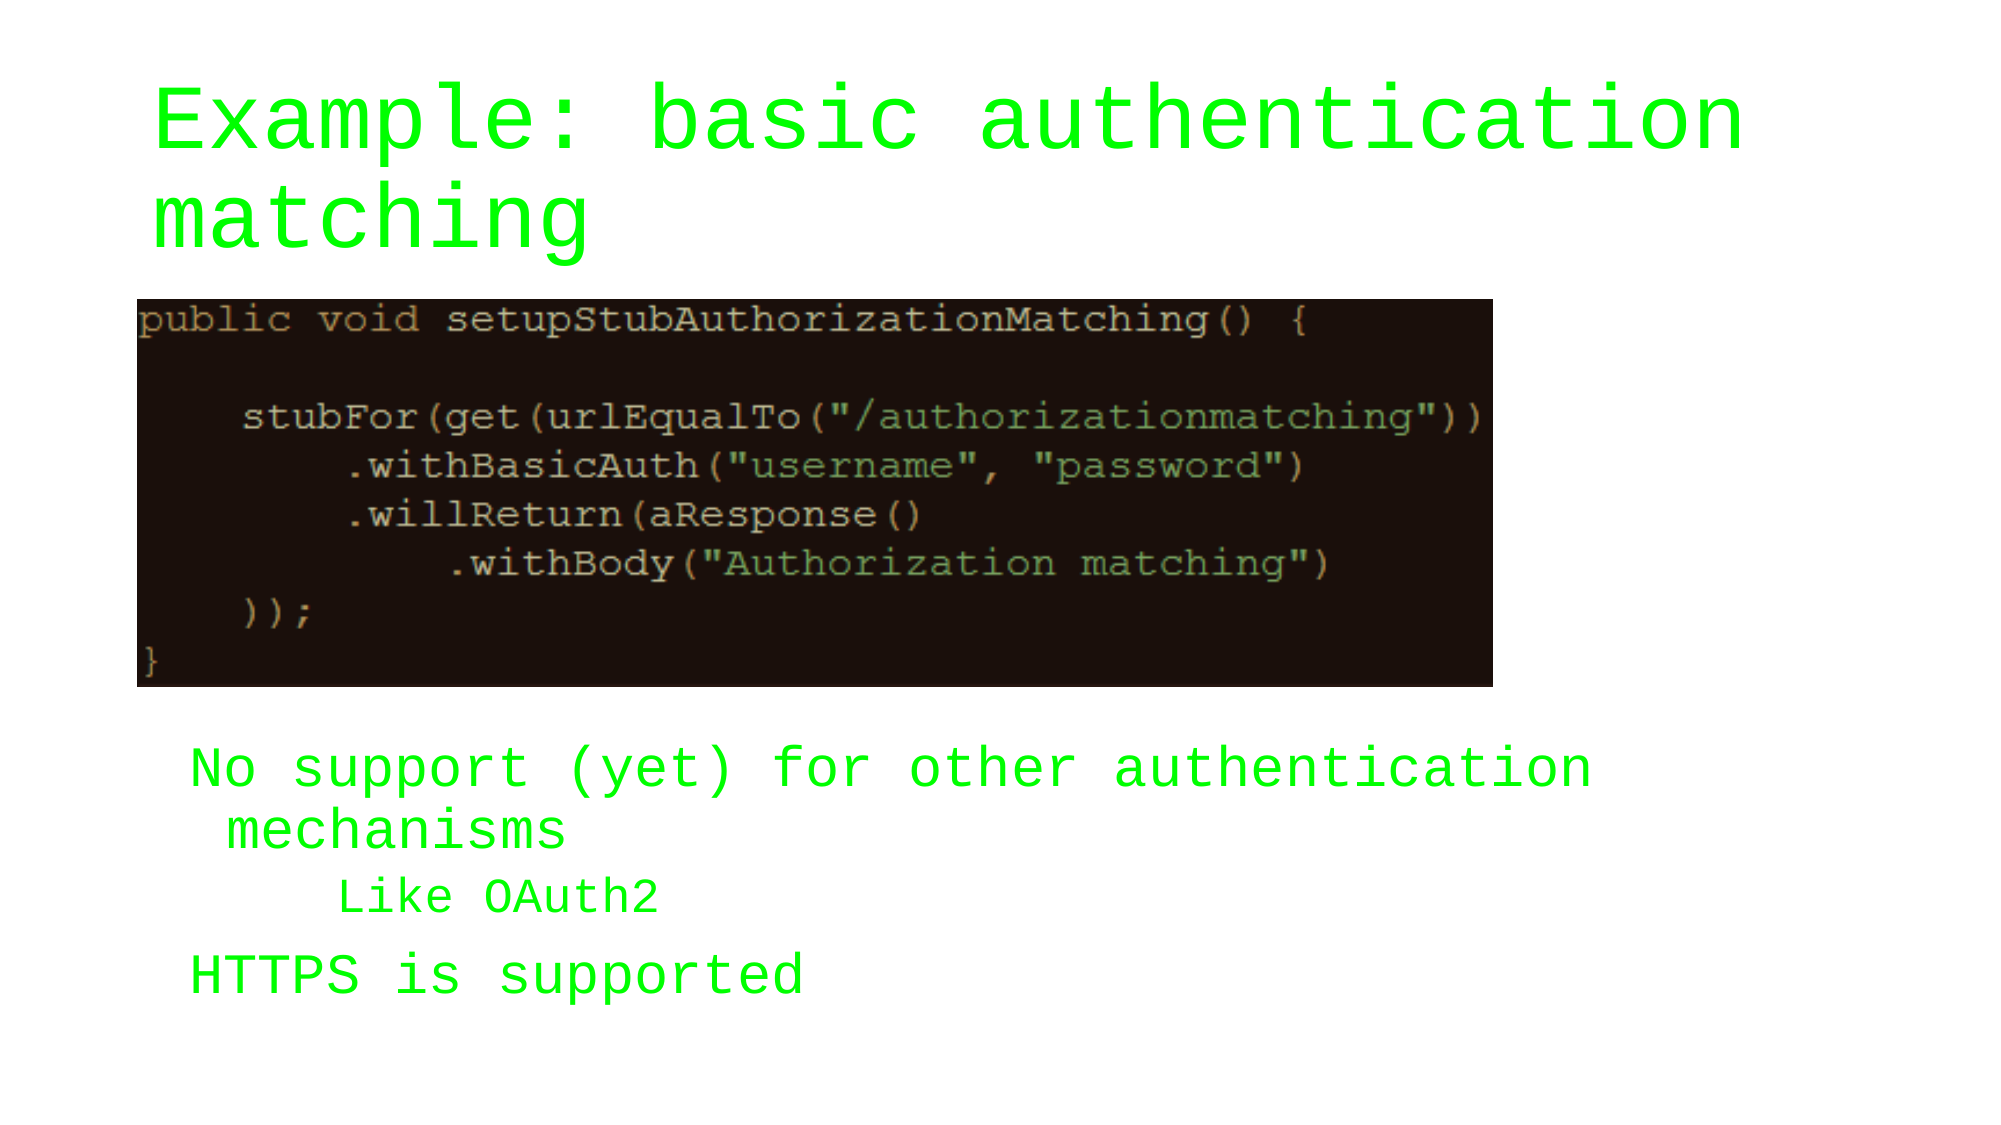

# Example: basic authentication matching
No support (yet) for other authentication mechanisms
Like OAuth2
HTTPS is supported